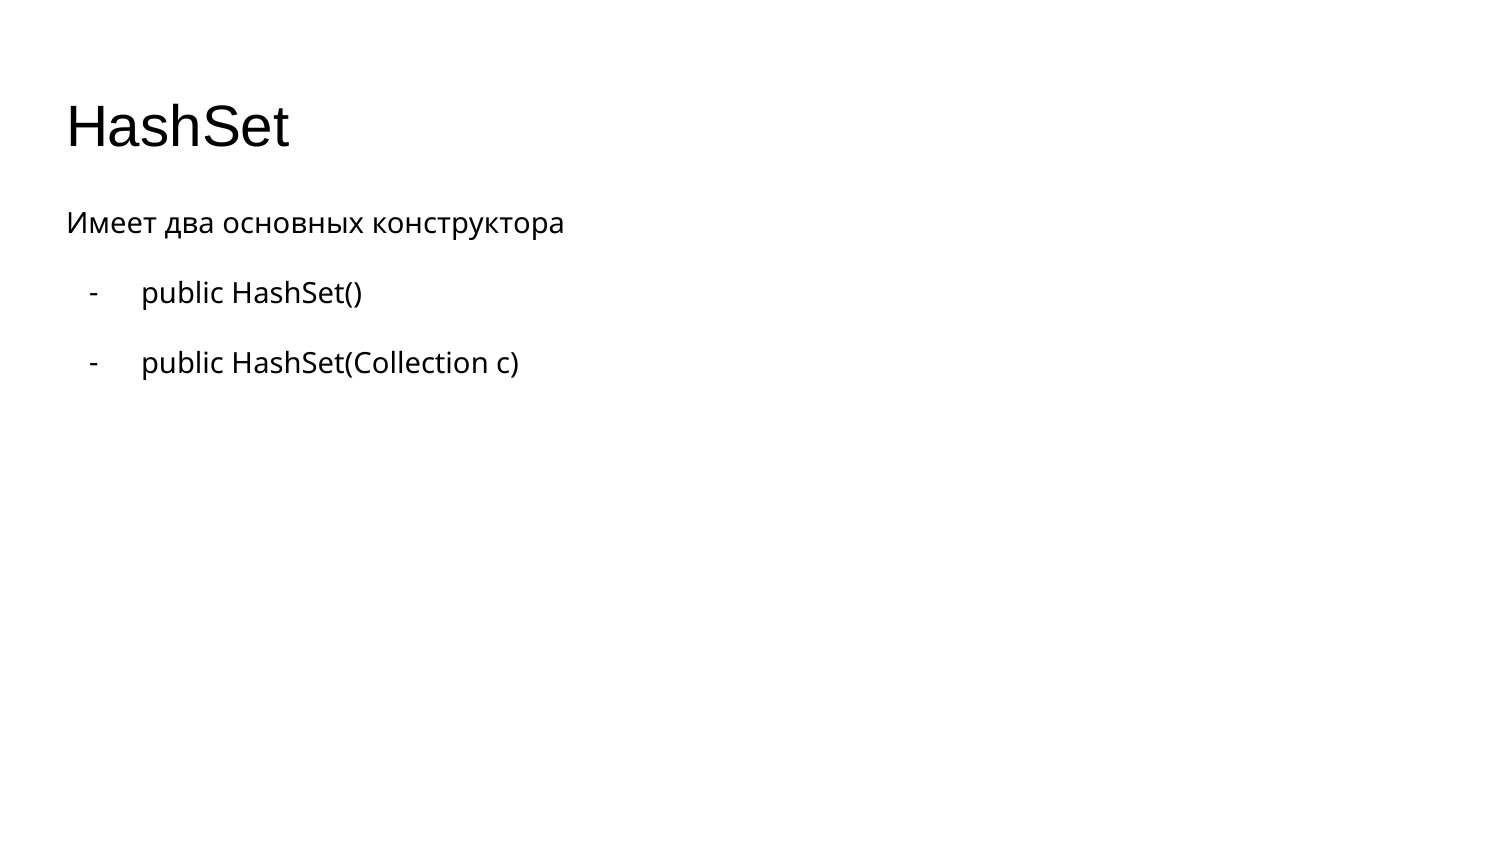

# HashSet
Имеет два основных конструктора
public HashSet()
public HashSet(Collection c)